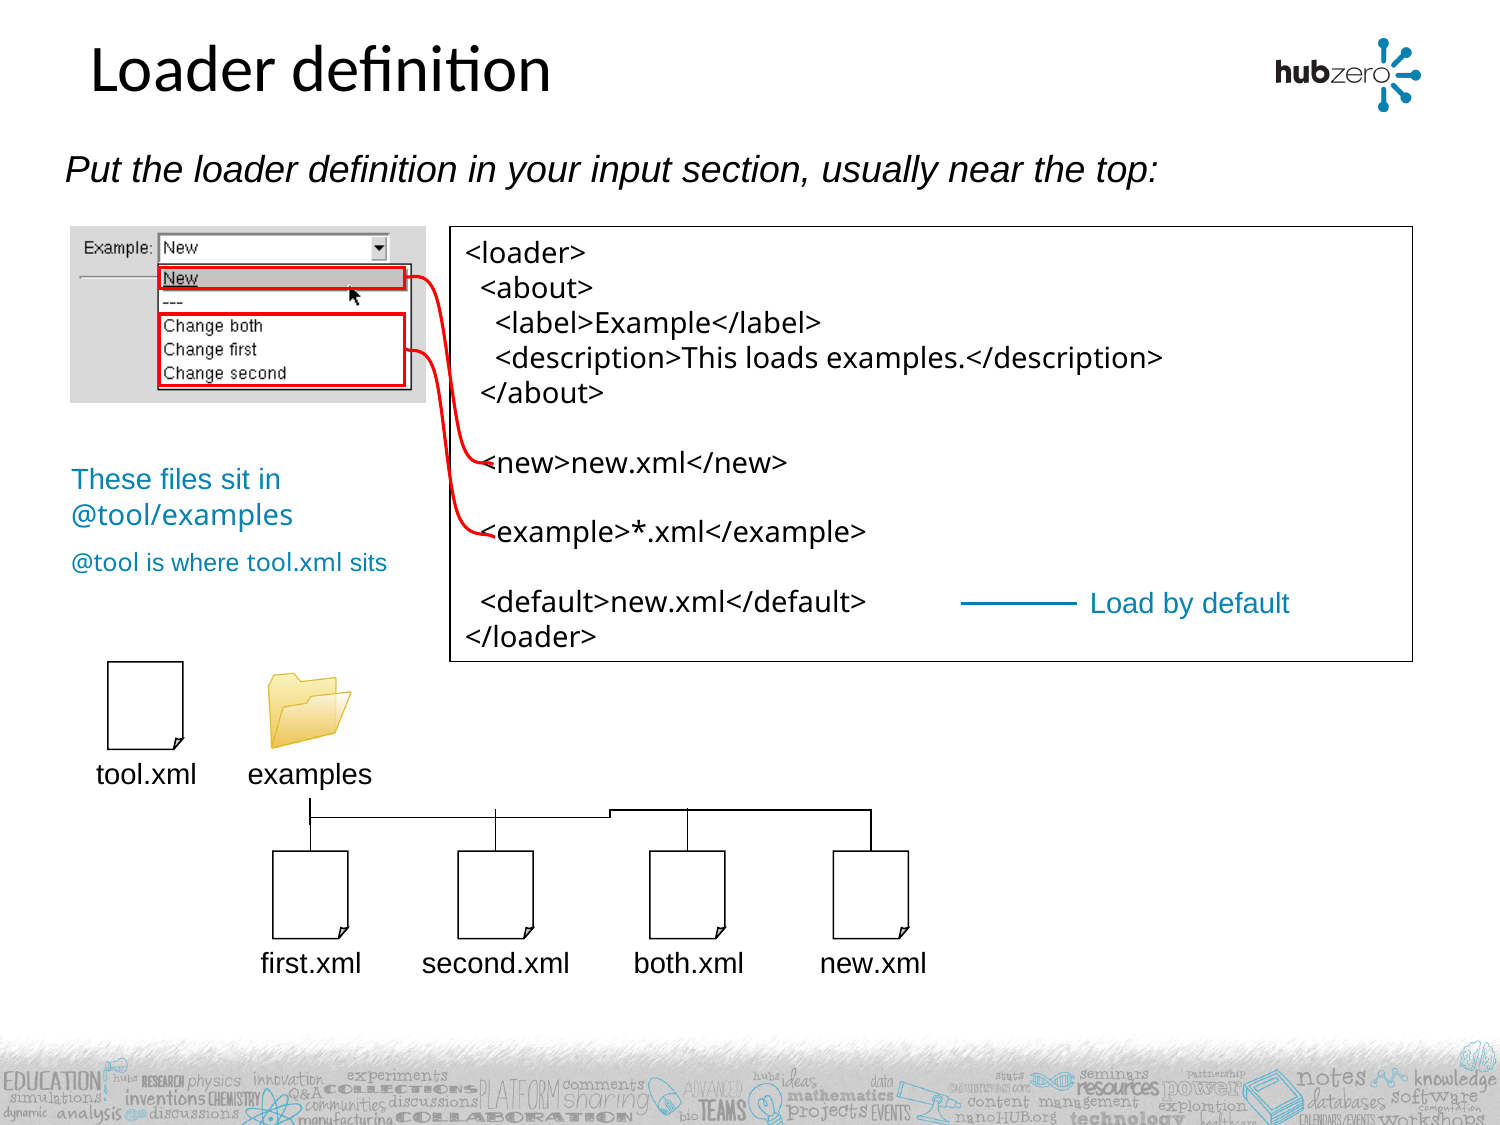

Loader definition
Put the loader definition in your input section, usually near the top:
<loader>
 <about>
 <label>Example</label>
 <description>This loads examples.</description>
 </about>
 <new>new.xml</new>
 <example>*.xml</example>
 <default>new.xml</default>
</loader>
These files sit in
@tool/examples
@tool is where tool.xml sits
Load by default
tool.xml
examples
first.xml
second.xml
both.xml
new.xml